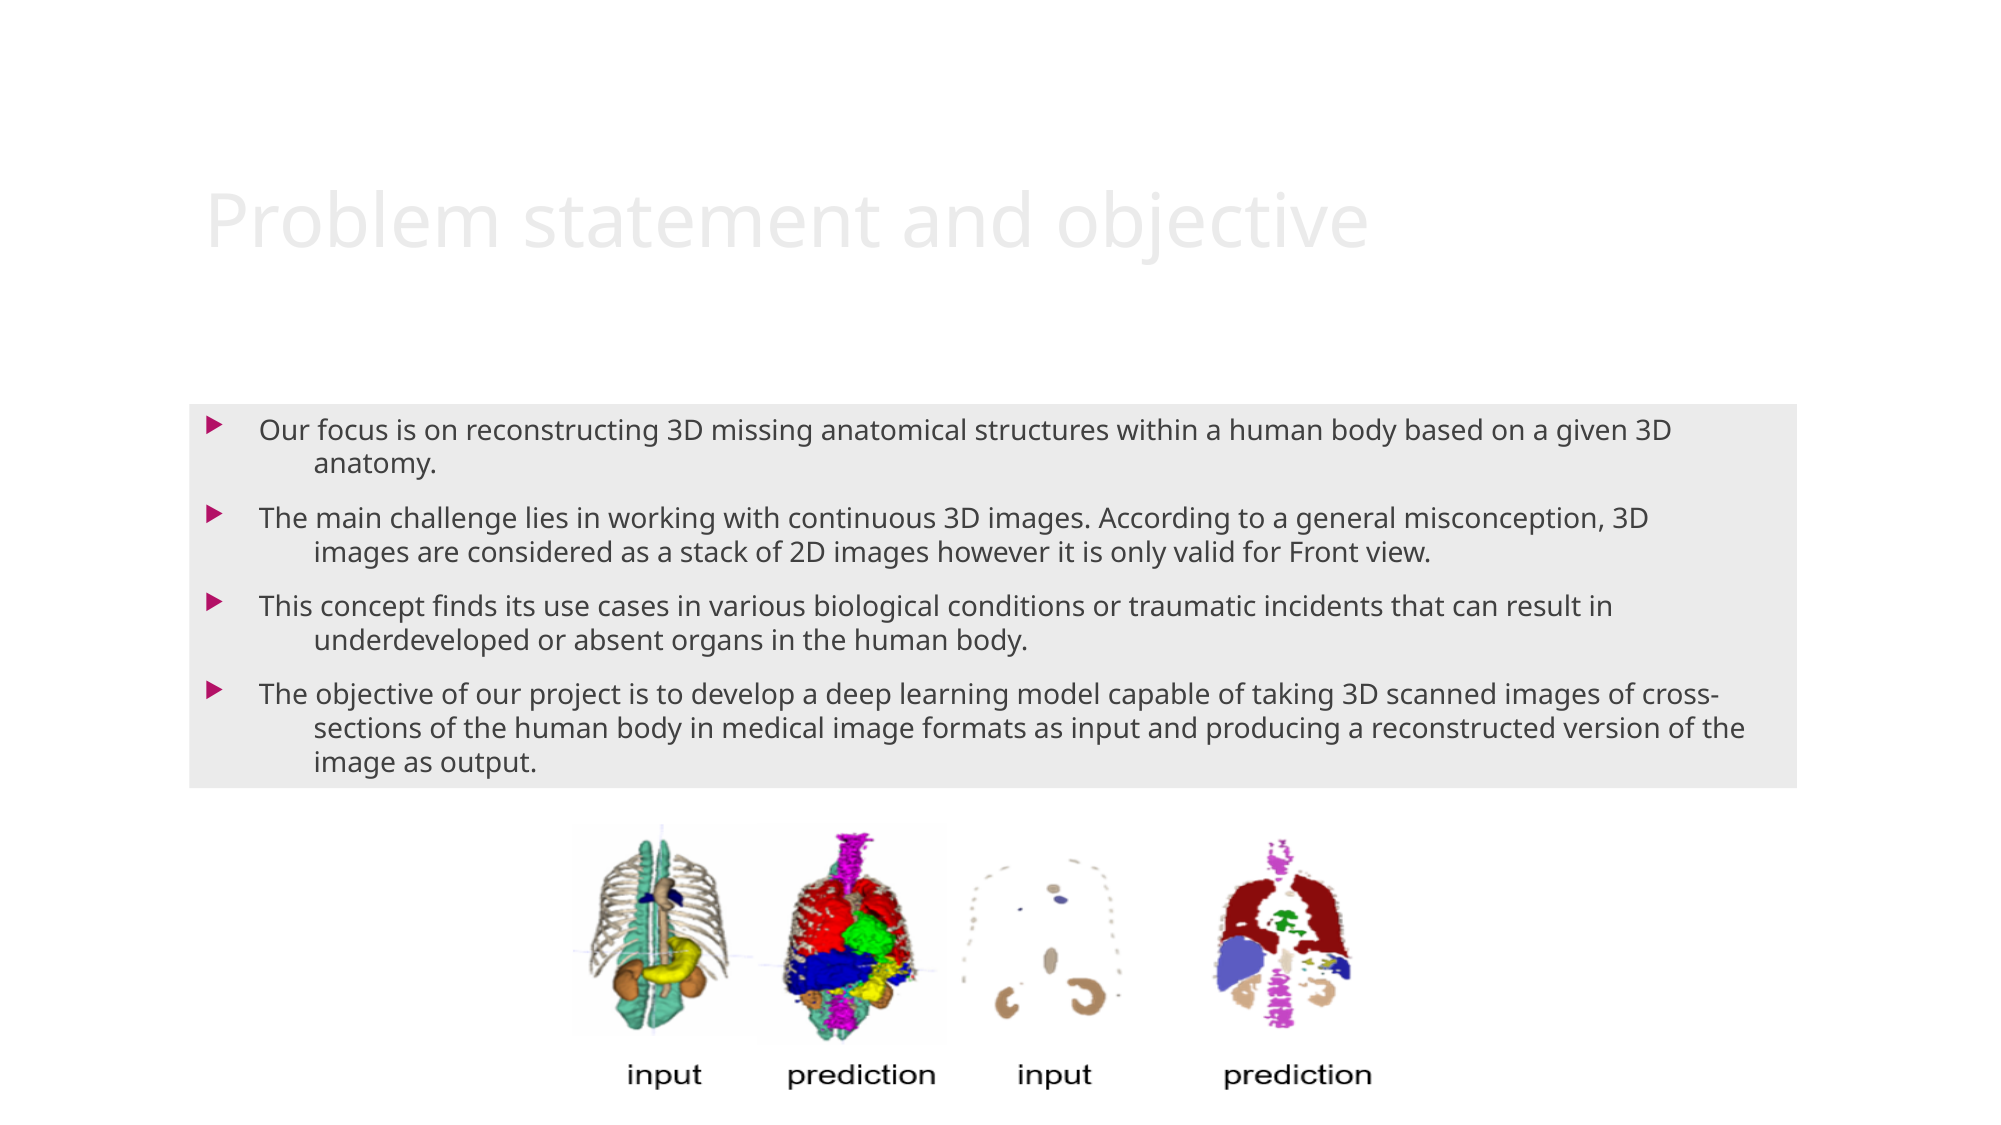

# Problem statement and objective
Our focus is on reconstructing 3D missing anatomical structures within a human body based on a given 3D anatomy.
The main challenge lies in working with continuous 3D images. According to a general misconception, 3D images are considered as a stack of 2D images however it is only valid for Front view.
This concept finds its use cases in various biological conditions or traumatic incidents that can result in underdeveloped or absent organs in the human body.
The objective of our project is to develop a deep learning model capable of taking 3D scanned images of cross-sections of the human body in medical image formats as input and producing a reconstructed version of the image as output.